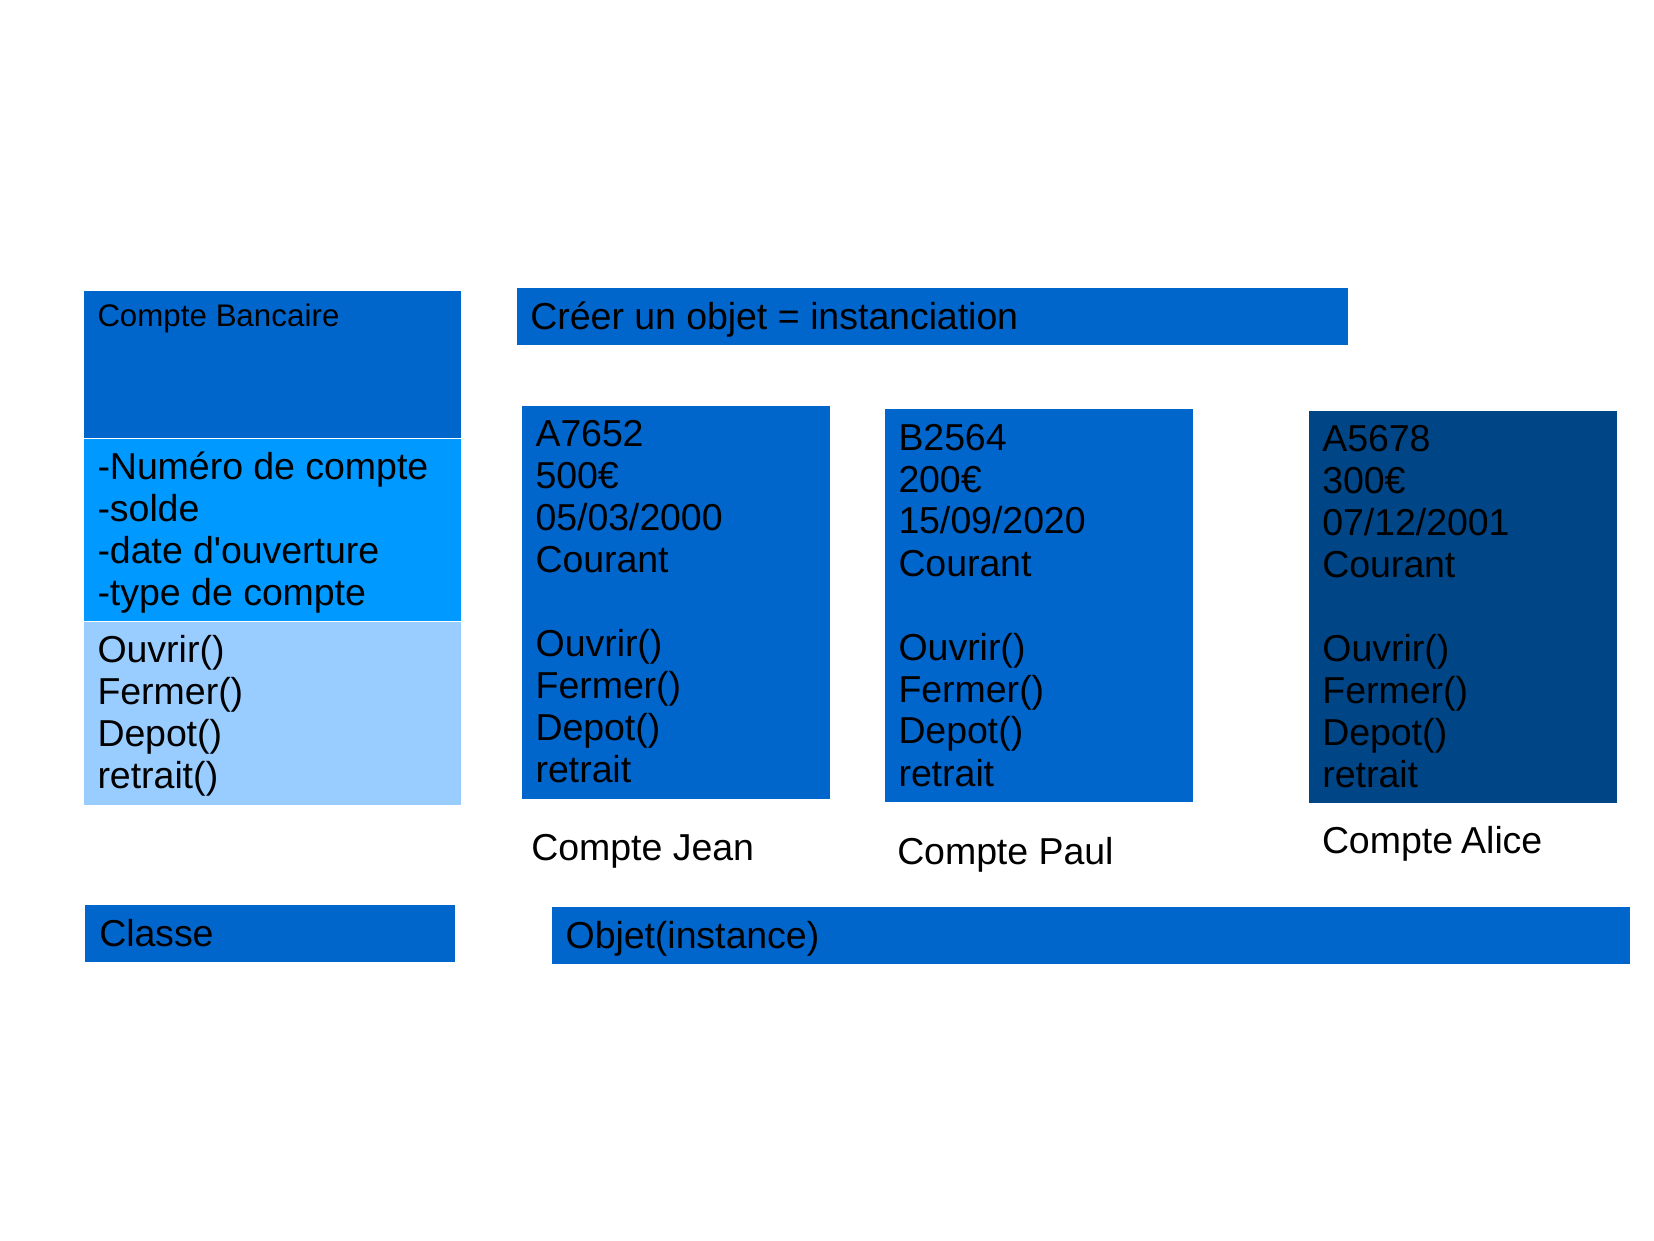

#
| Créer un objet = instanciation |
| --- |
| Compte Bancaire |
| --- |
| -Numéro de compte -solde -date d'ouverture -type de compte |
| Ouvrir() Fermer() Depot() retrait() |
| A7652 500€ 05/03/2000 Courant Ouvrir() Fermer() Depot() retrait |
| --- |
| B2564 200€ 15/09/2020 Courant Ouvrir() Fermer() Depot() retrait |
| --- |
| A5678 300€ 07/12/2001 Courant Ouvrir() Fermer() Depot() retrait |
| --- |
| Compte Alice |
| --- |
| Compte Jean |
| --- |
| Compte Paul |
| --- |
| Classe |
| --- |
| Objet(instance) |
| --- |